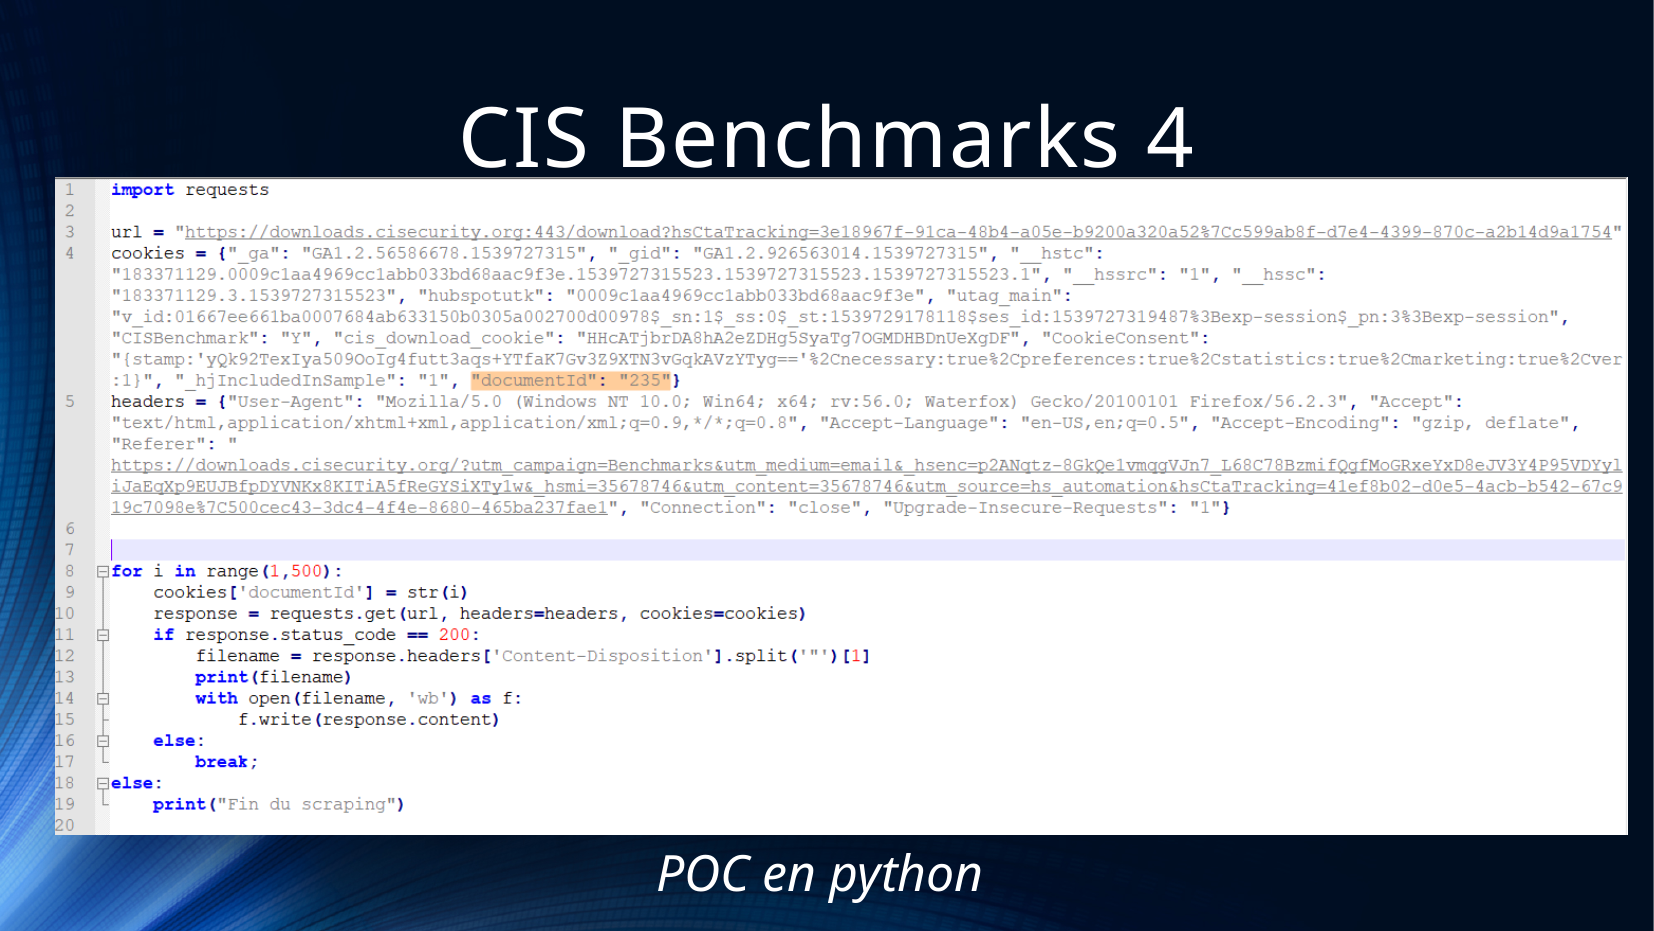

# CIS Benchmarks 4
POC en python